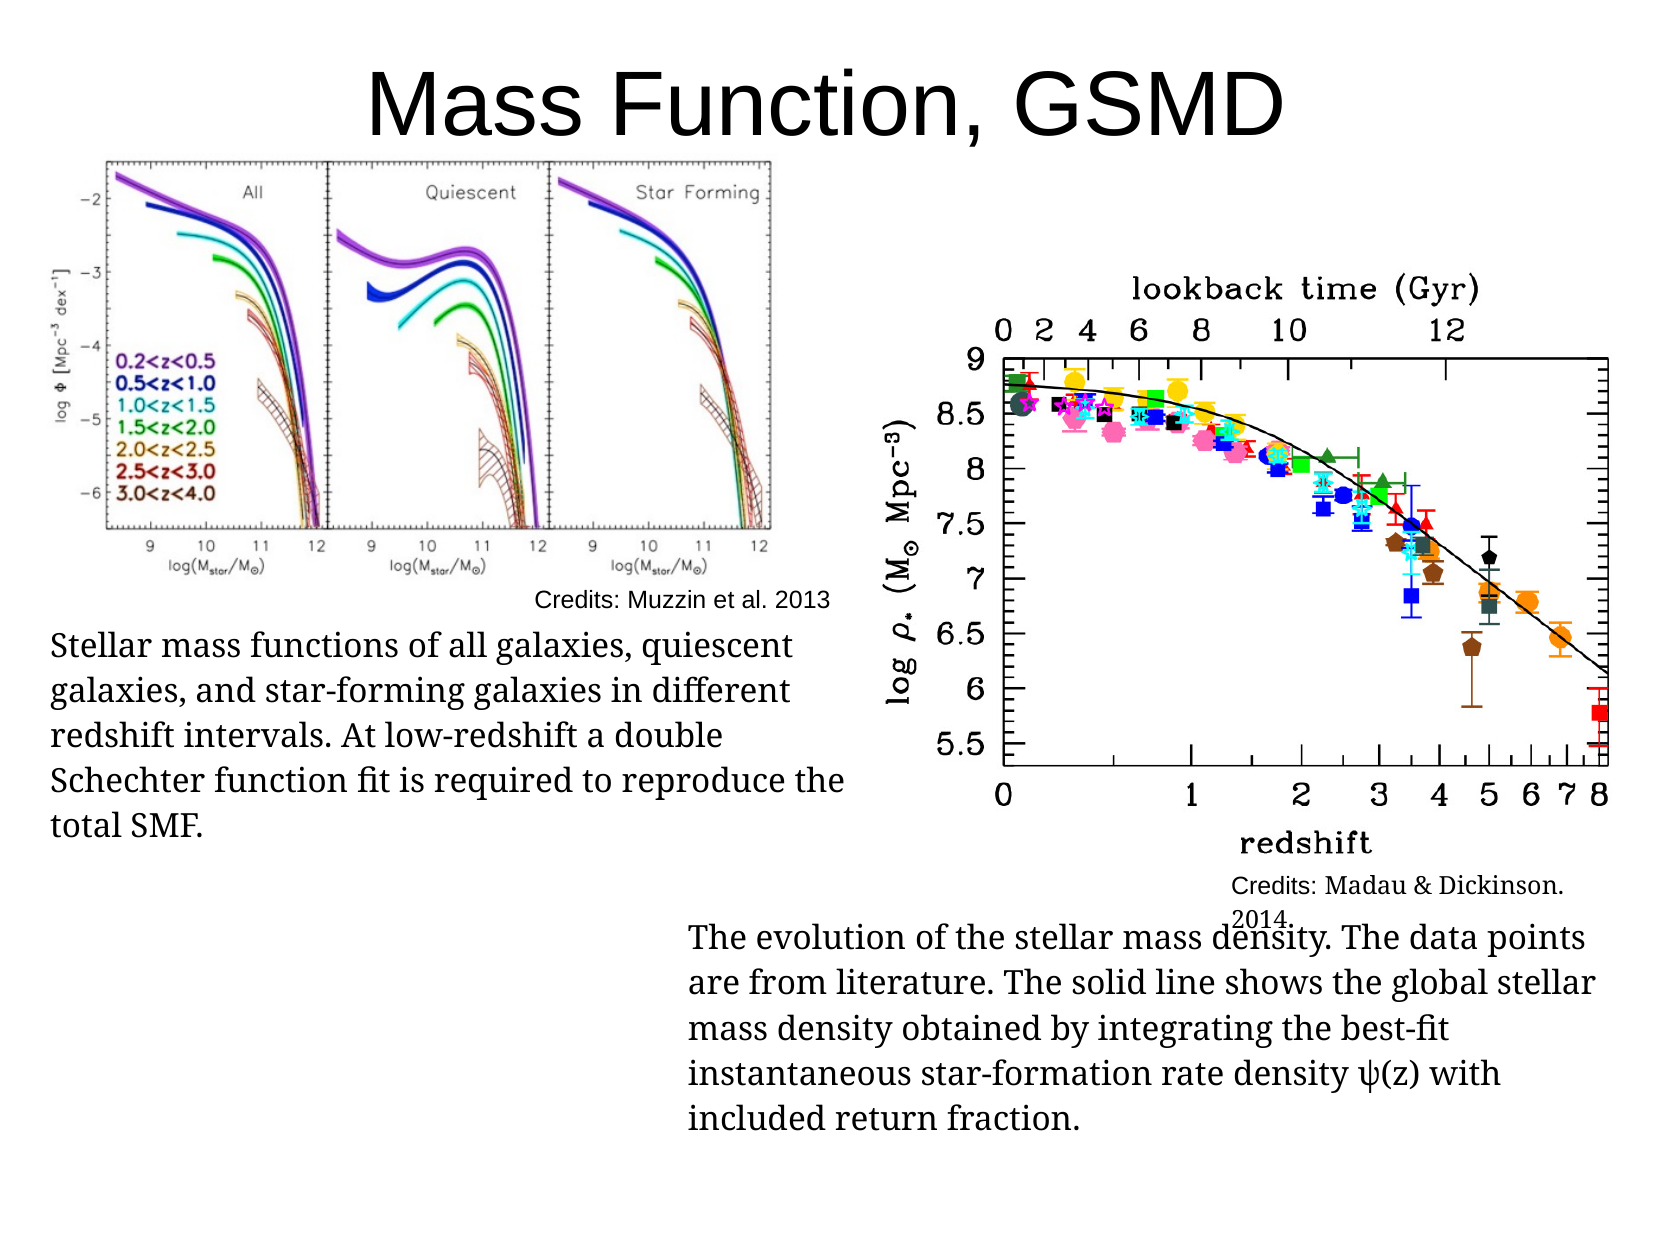

# Mass Function, GSMD
Credits: Muzzin et al. 2013
Stellar mass functions of all galaxies, quiescent galaxies, and star-forming galaxies in different redshift intervals. At low-redshift a double Schechter function fit is required to reproduce the total SMF.
Credits: Madau & Dickinson. 2014
The evolution of the stellar mass density. The data points are from literature. The solid line shows the global stellar mass density obtained by integrating the best-fit instantaneous star-formation rate density ψ(z) with included return fraction.